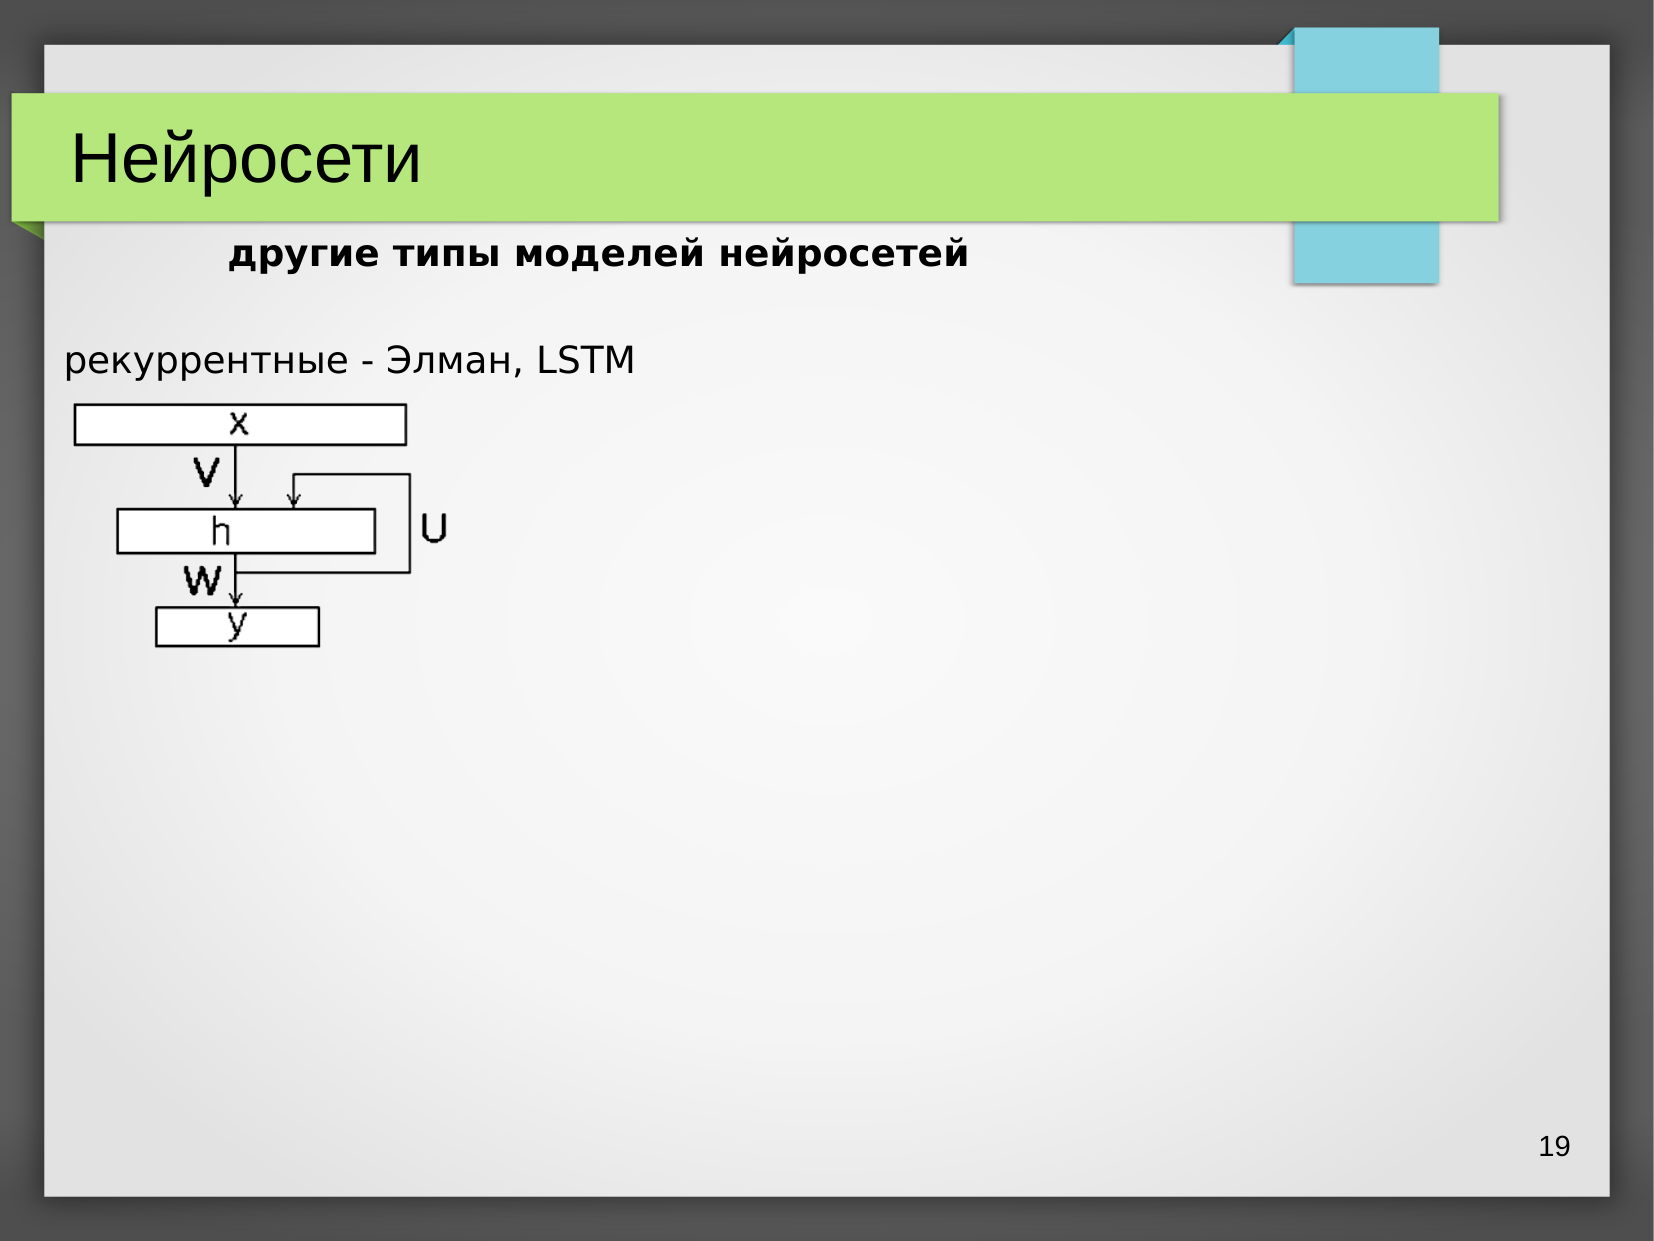

# Нейросети
другие типы моделей нейросетей
рекуррентные - Элман, LSTM
19